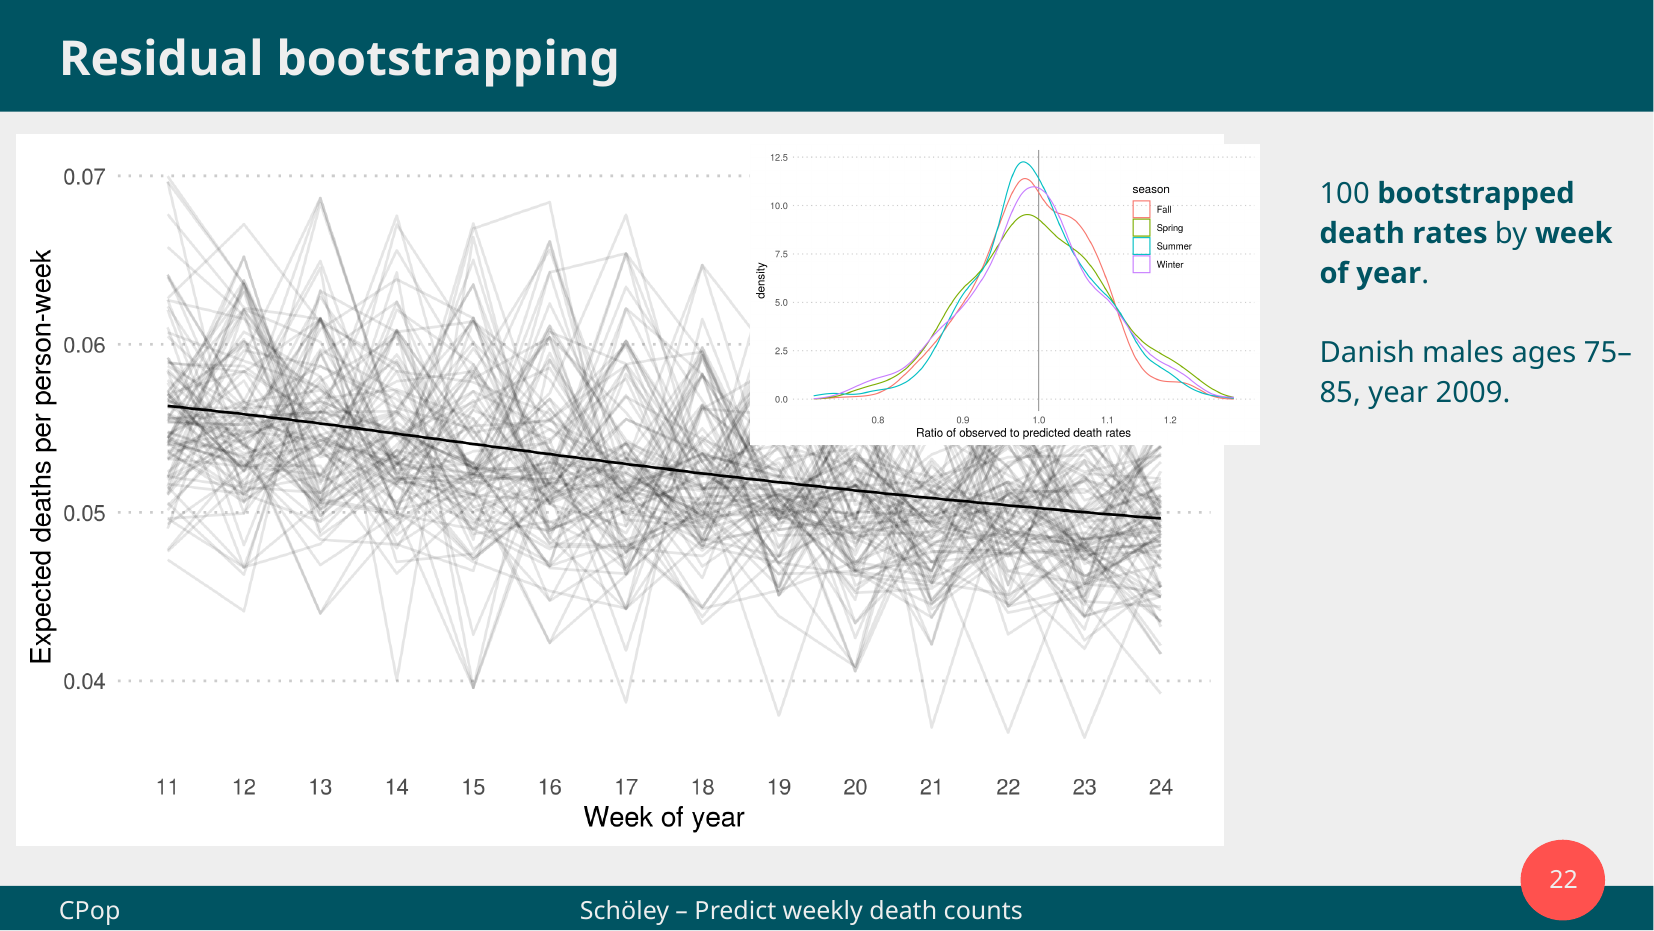

# Residual bootstrapping
100 bootstrapped death rates by week of year.
Danish males ages 75–85, year 2009.
22
CPop
Schöley – Predict weekly death counts